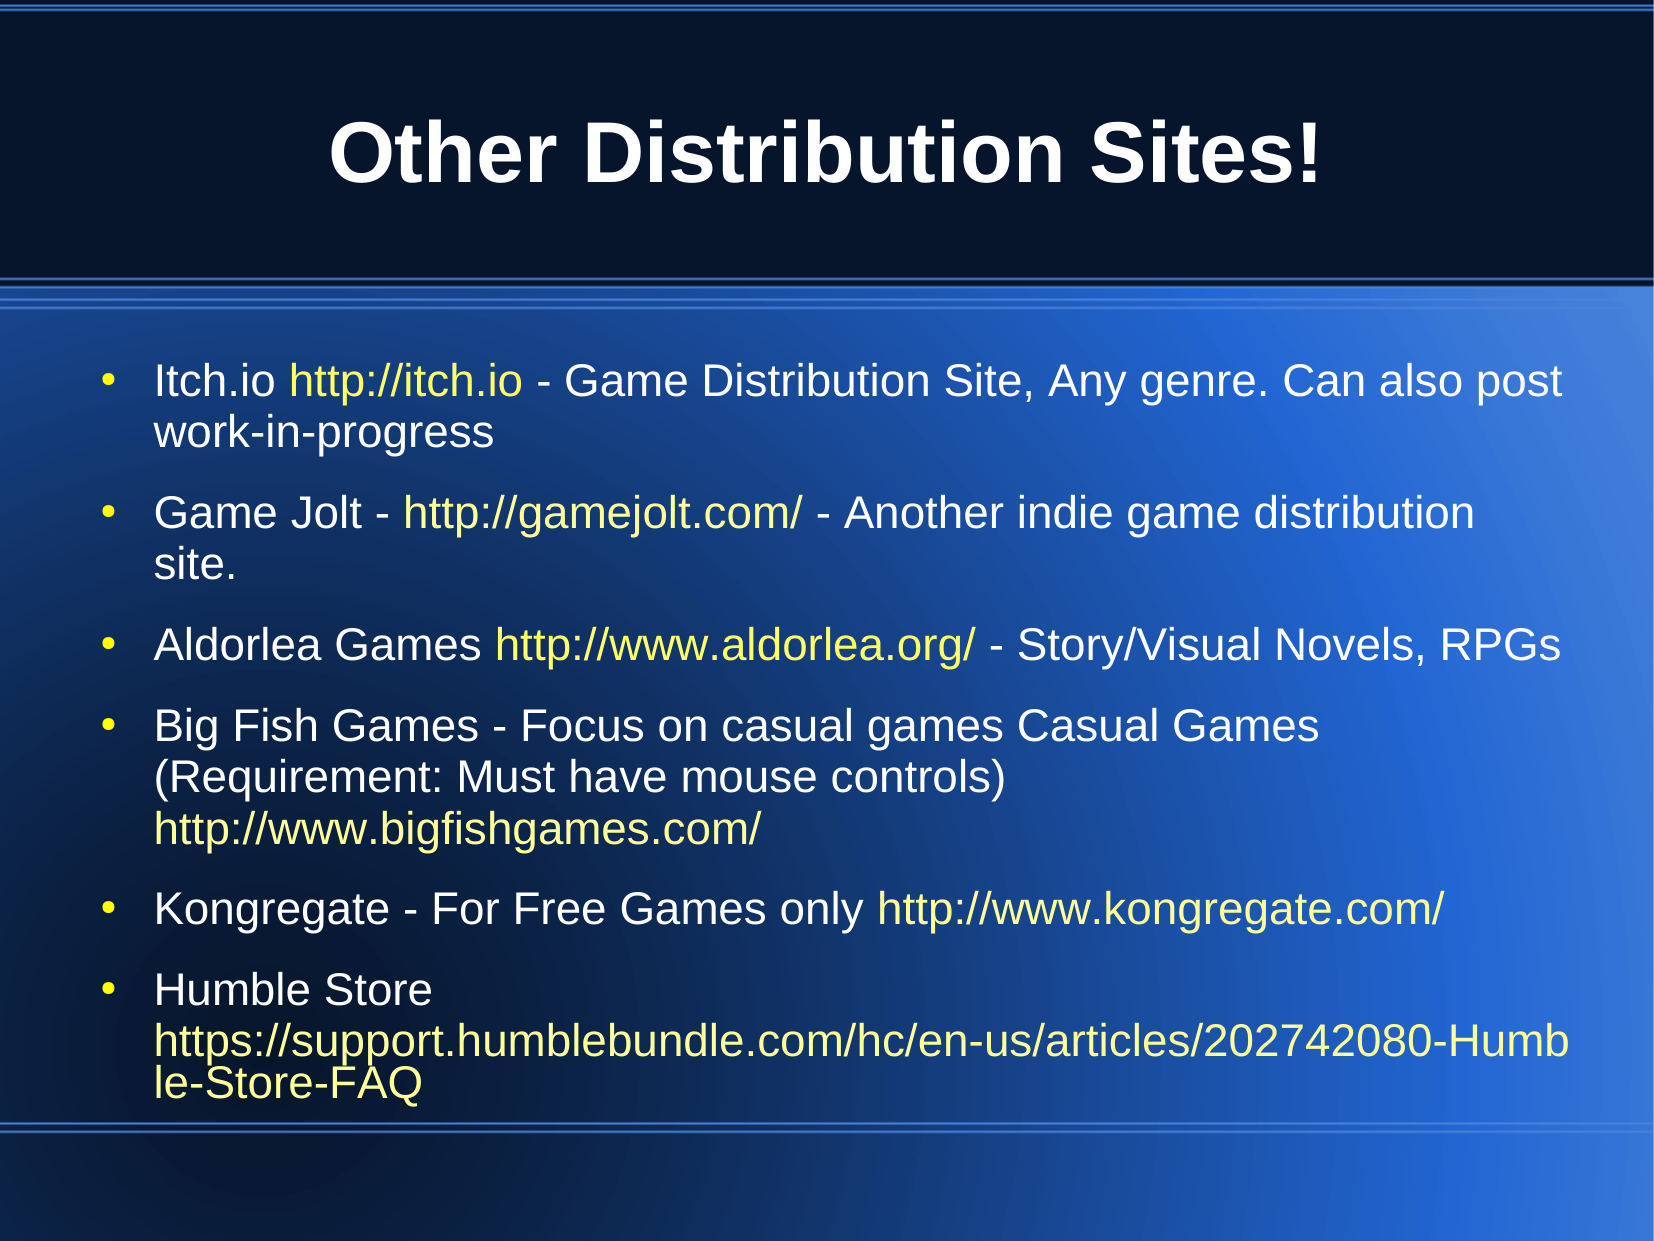

# Other Distribution Sites!
Itch.io http://itch.io - Game Distribution Site, Any genre. Can also post work-in-progress
Game Jolt - http://gamejolt.com/ - Another indie game distribution site.
Aldorlea Games http://www.aldorlea.org/ - Story/Visual Novels, RPGs
Big Fish Games - Focus on casual games Casual Games (Requirement: Must have mouse controls) http://www.bigfishgames.com/
Kongregate - For Free Games only http://www.kongregate.com/
Humble Storehttps://support.humblebundle.com/hc/en-us/articles/202742080-Humble-Store-FAQ